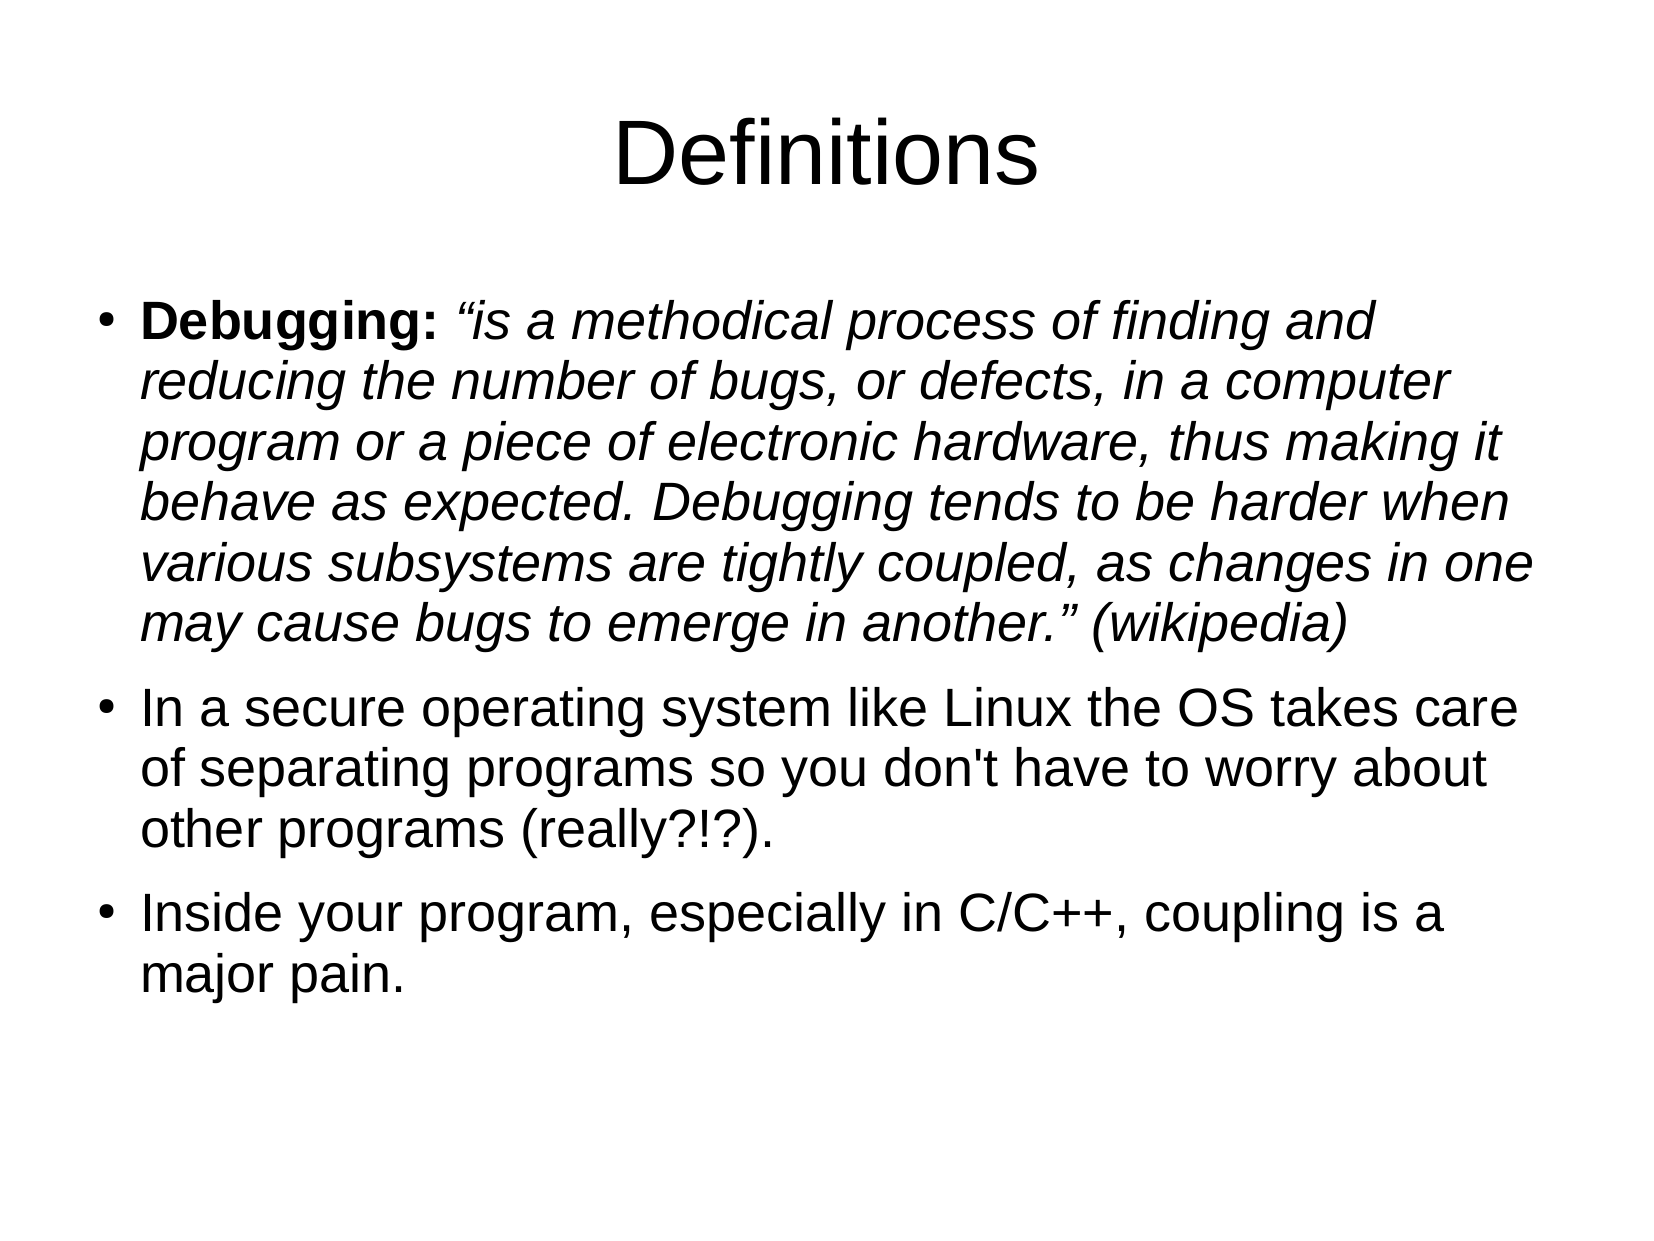

# Definitions
Debugging: “is a methodical process of finding and reducing the number of bugs, or defects, in a computer program or a piece of electronic hardware, thus making it behave as expected. Debugging tends to be harder when various subsystems are tightly coupled, as changes in one may cause bugs to emerge in another.” (wikipedia)
In a secure operating system like Linux the OS takes care of separating programs so you don't have to worry about other programs (really?!?).
Inside your program, especially in C/C++, coupling is a major pain.